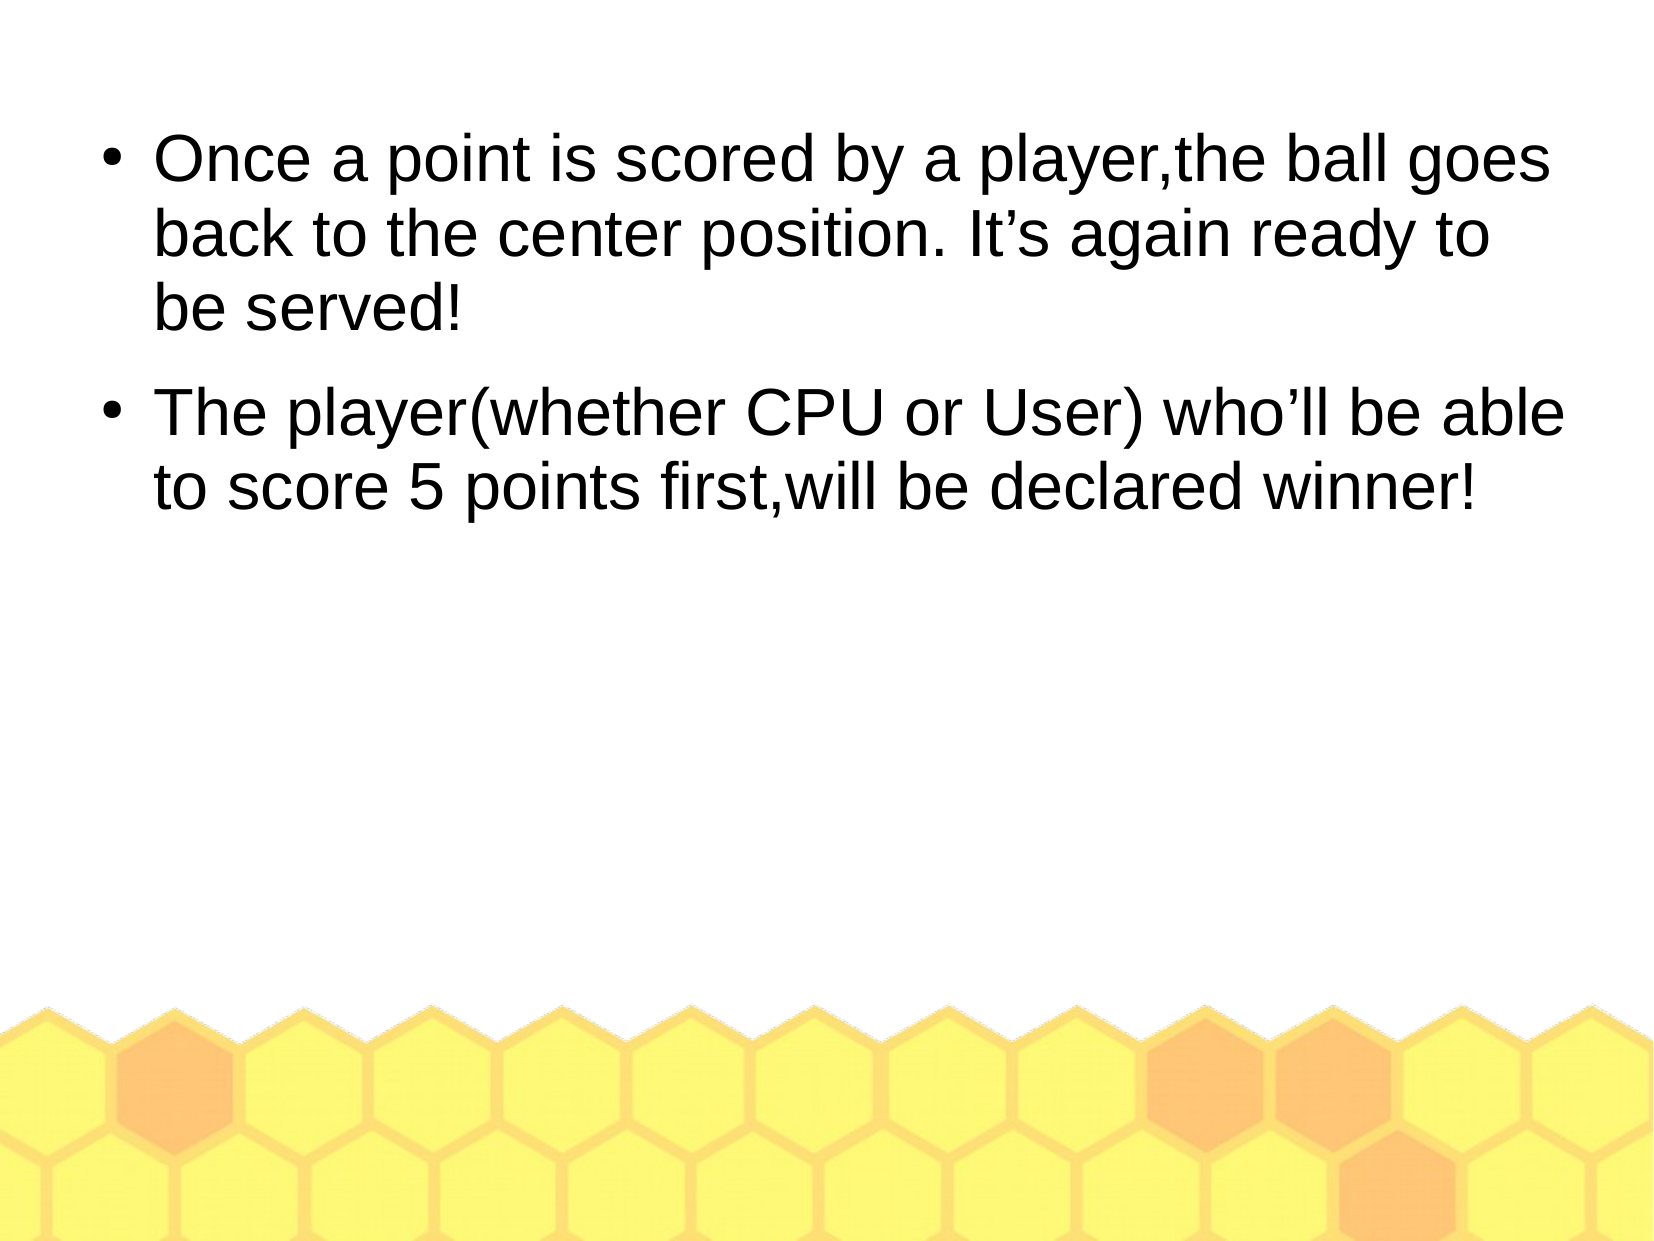

# Once a point is scored by a player,the ball goes back to the center position. It’s again ready to be served!
The player(whether CPU or User) who’ll be able to score 5 points first,will be declared winner!